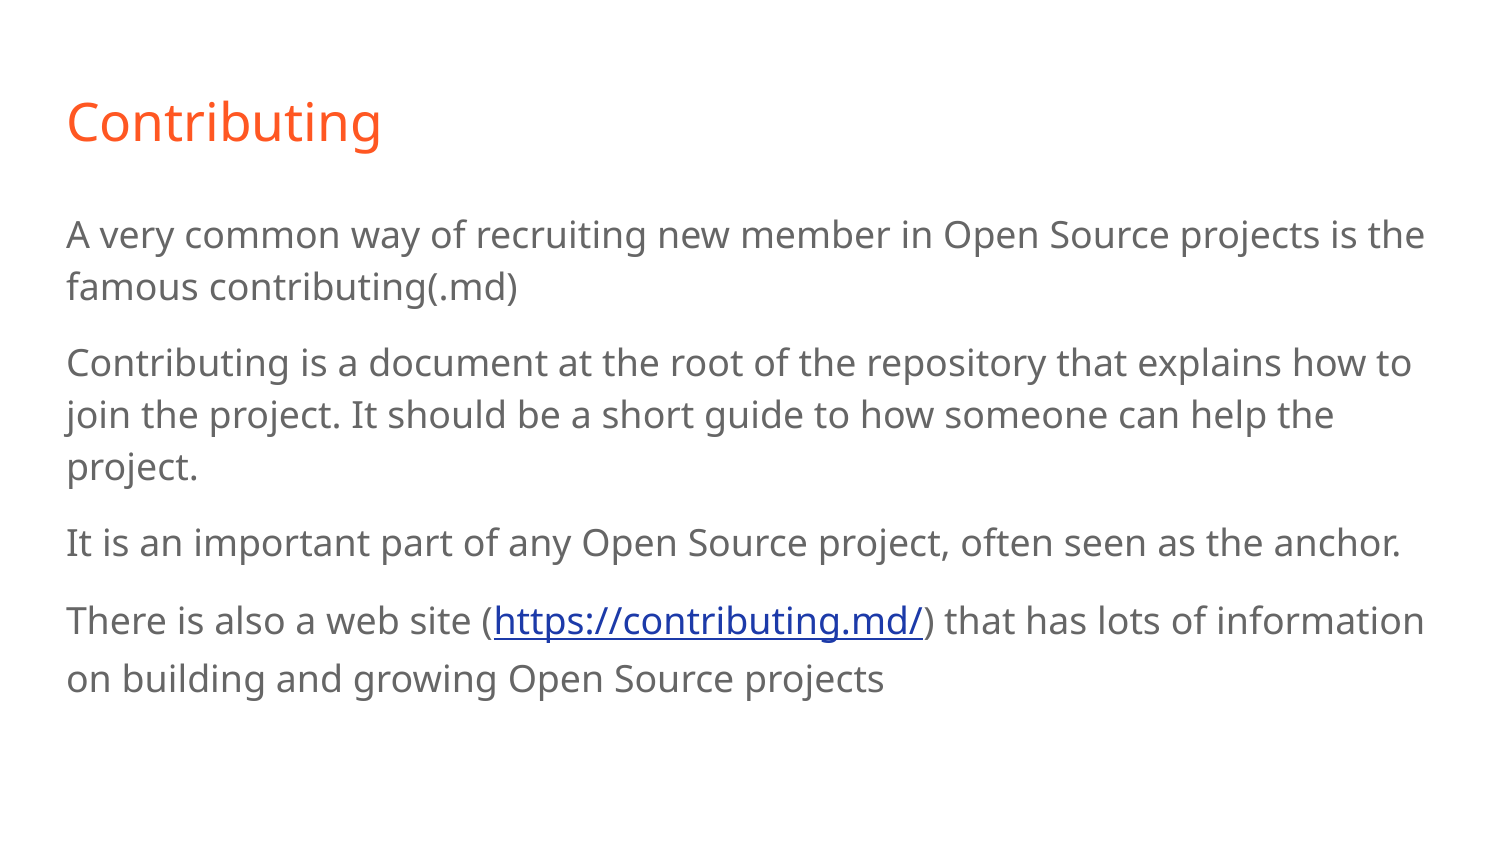

# Contributing
A very common way of recruiting new member in Open Source projects is the famous contributing(.md)
Contributing is a document at the root of the repository that explains how to join the project. It should be a short guide to how someone can help the project.
It is an important part of any Open Source project, often seen as the anchor.
There is also a web site (https://contributing.md/) that has lots of information on building and growing Open Source projects